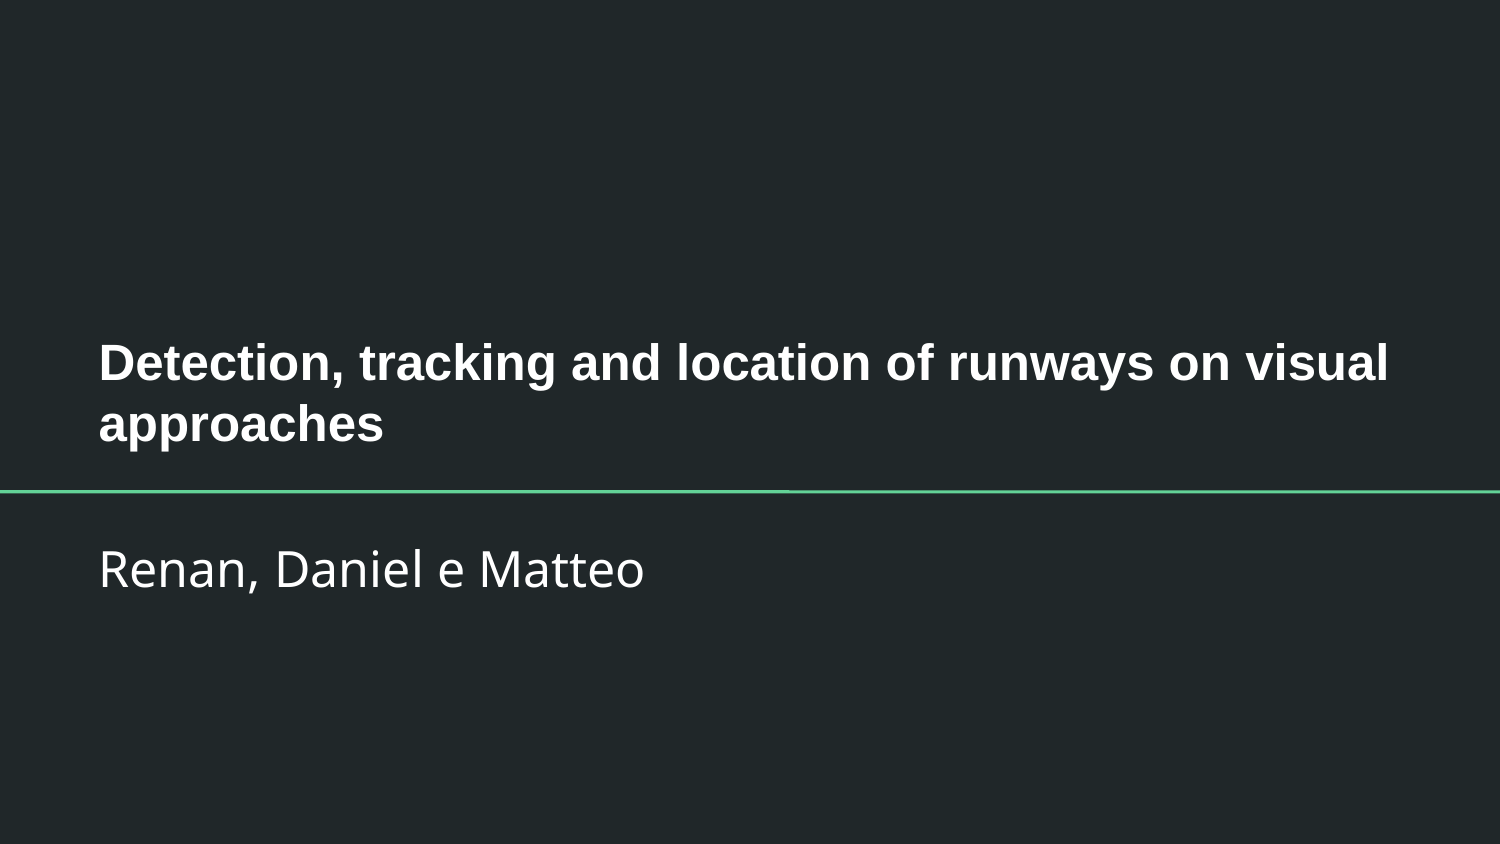

# Detection, tracking and location of runways on visual approaches
Renan, Daniel e Matteo